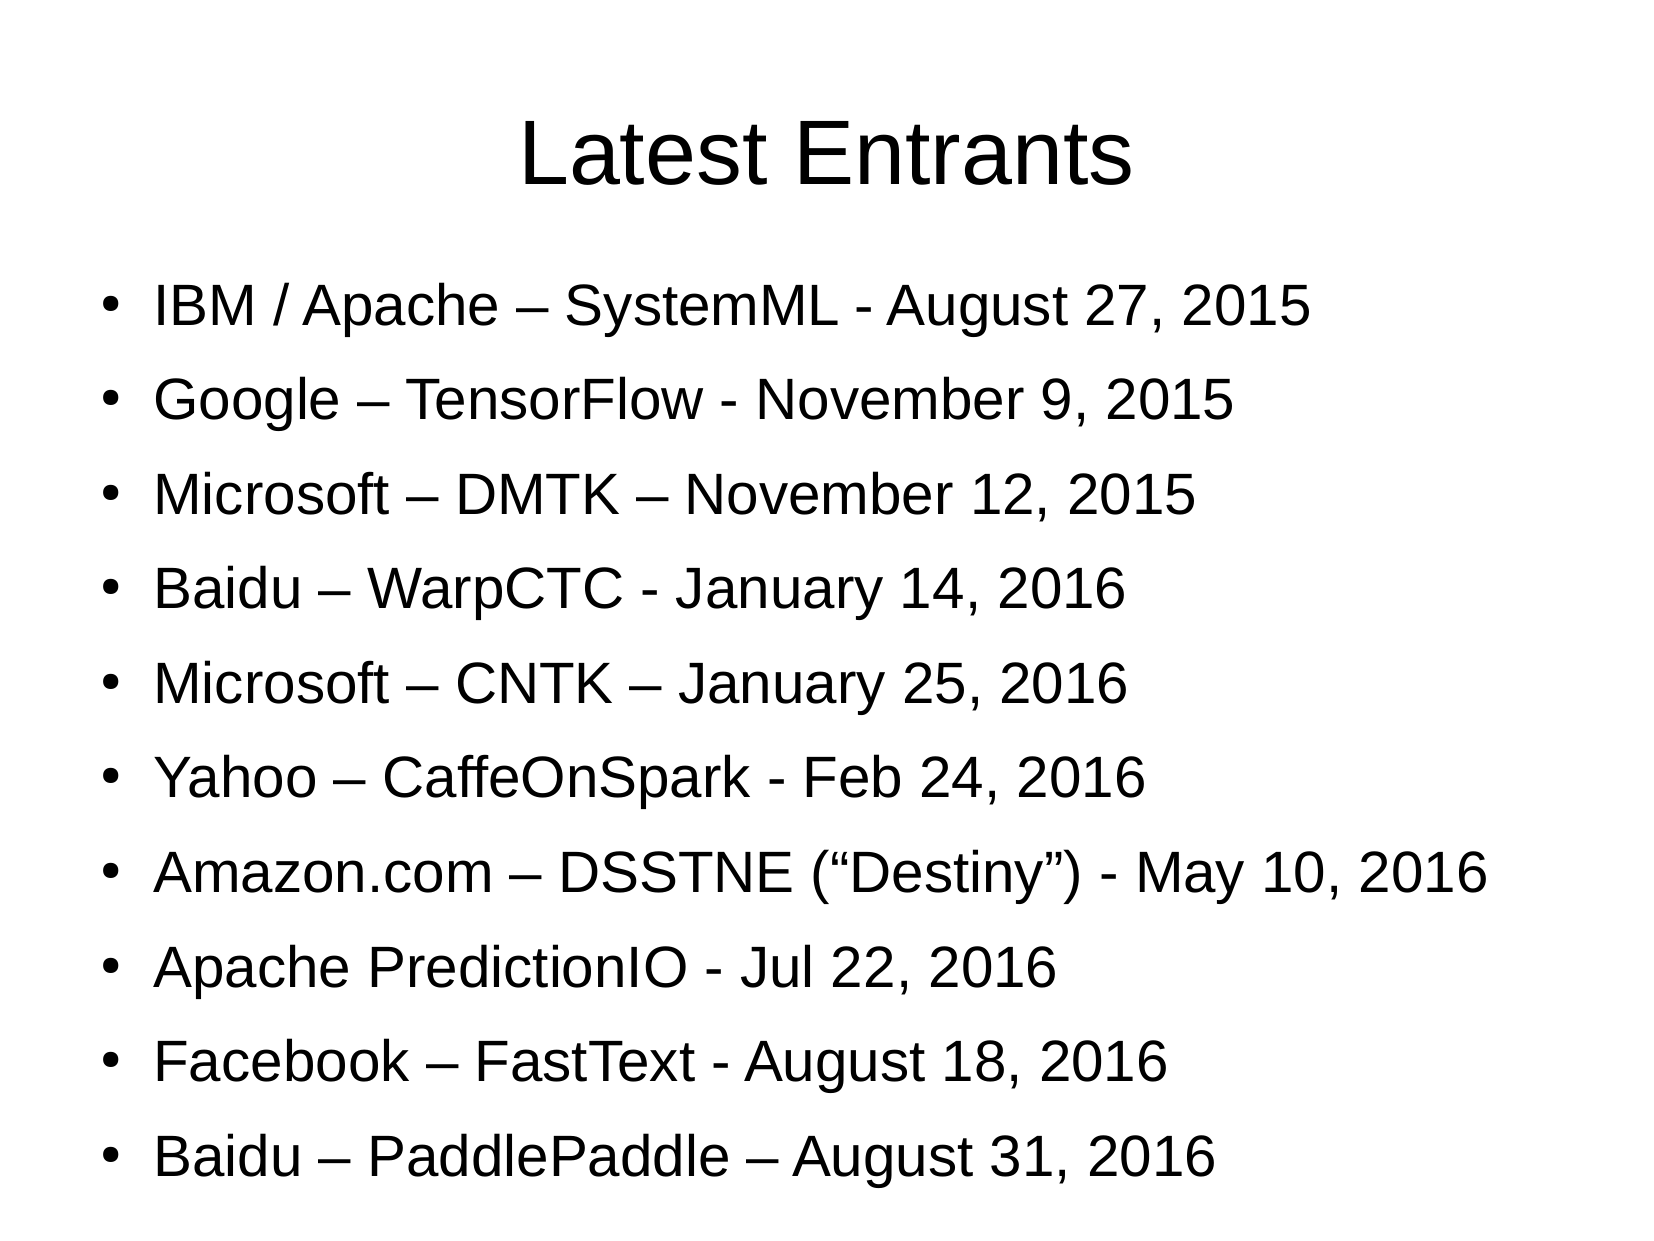

# Latest Entrants
IBM / Apache – SystemML - August 27, 2015
Google – TensorFlow - November 9, 2015
Microsoft – DMTK – November 12, 2015
Baidu – WarpCTC - January 14, 2016
Microsoft – CNTK – January 25, 2016
Yahoo – CaffeOnSpark - Feb 24, 2016
Amazon.com – DSSTNE (“Destiny”) - May 10, 2016
Apache PredictionIO - Jul 22, 2016
Facebook – FastText - August 18, 2016
Baidu – PaddlePaddle – August 31, 2016